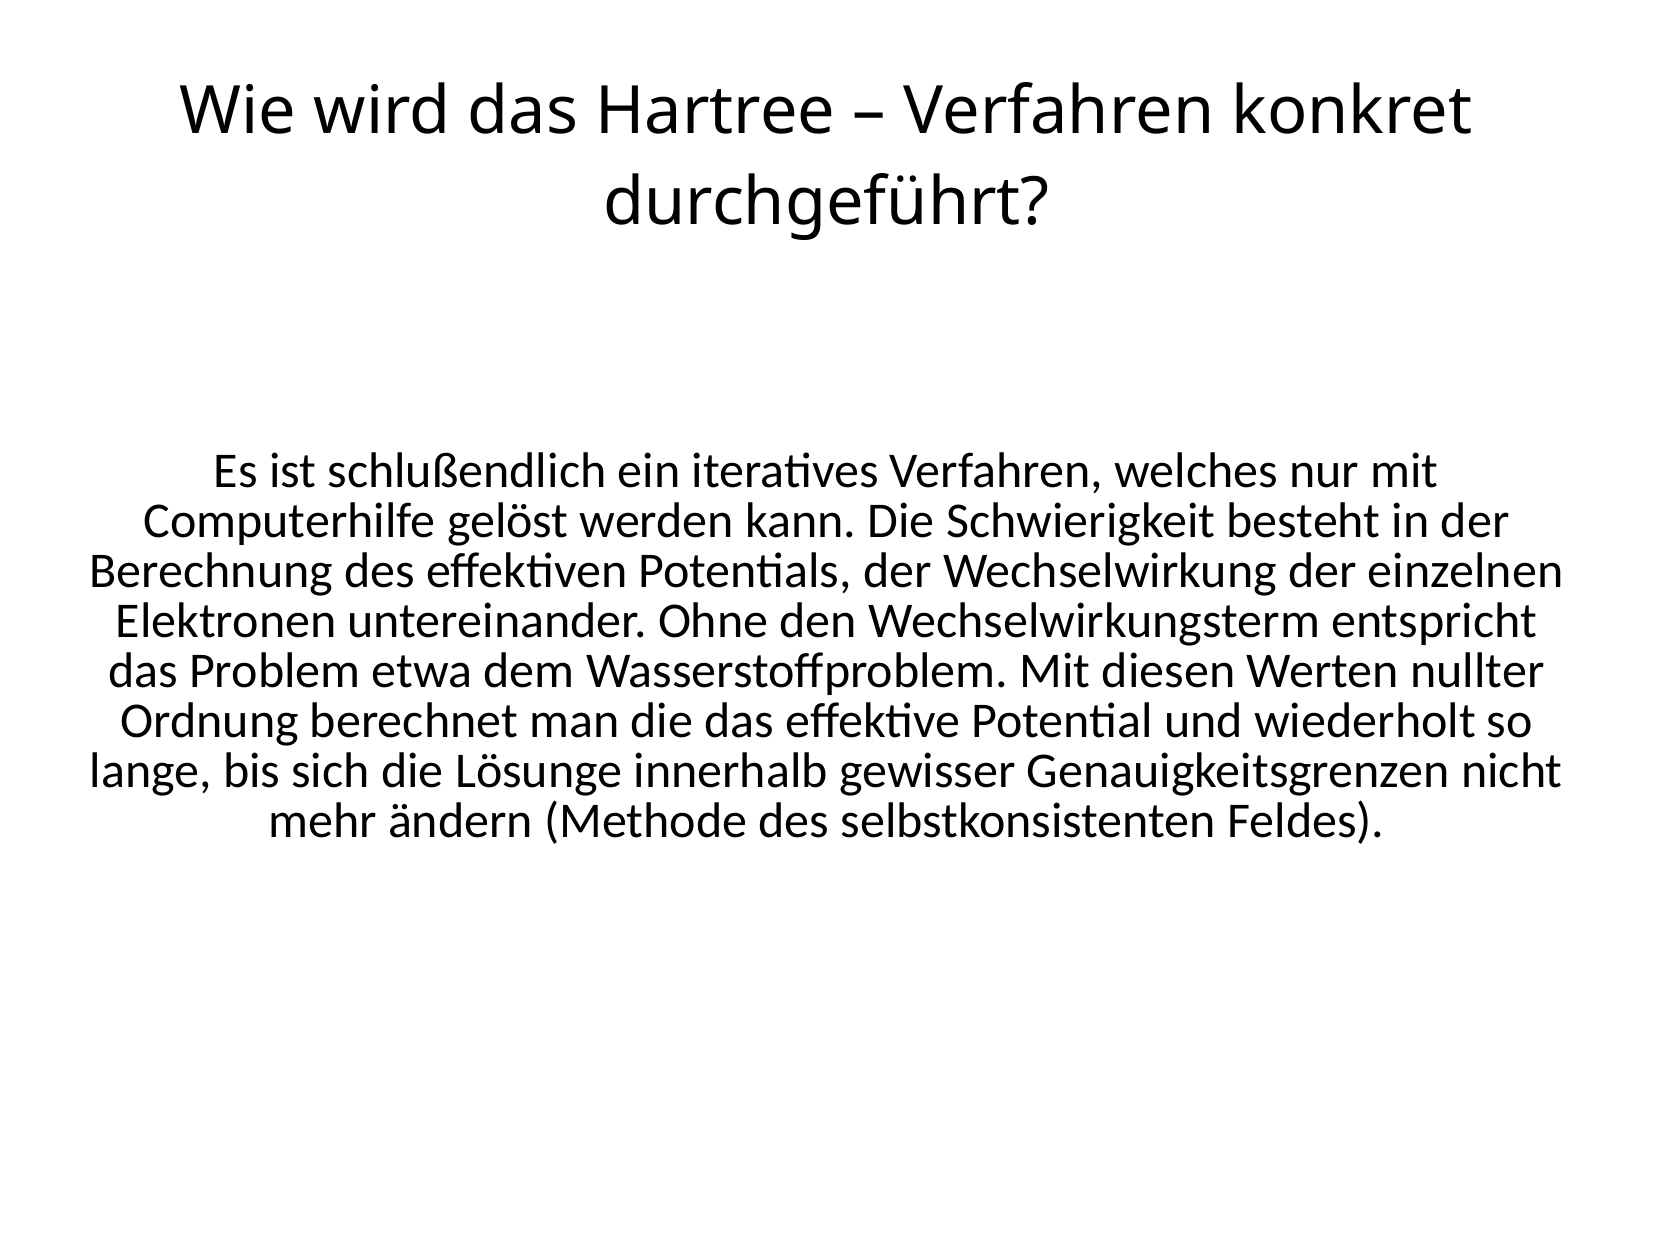

# Wie wird das Hartree – Verfahren konkret durchgeführt?
Es ist schlußendlich ein iteratives Verfahren, welches nur mit Computerhilfe gelöst werden kann. Die Schwierigkeit besteht in der Berechnung des effektiven Potentials, der Wechselwirkung der einzelnen Elektronen untereinander. Ohne den Wechselwirkungsterm entspricht das Problem etwa dem Wasserstoffproblem. Mit diesen Werten nullter Ordnung berechnet man die das effektive Potential und wiederholt so lange, bis sich die Lösunge innerhalb gewisser Genauigkeitsgrenzen nicht mehr ändern (Methode des selbstkonsistenten Feldes).